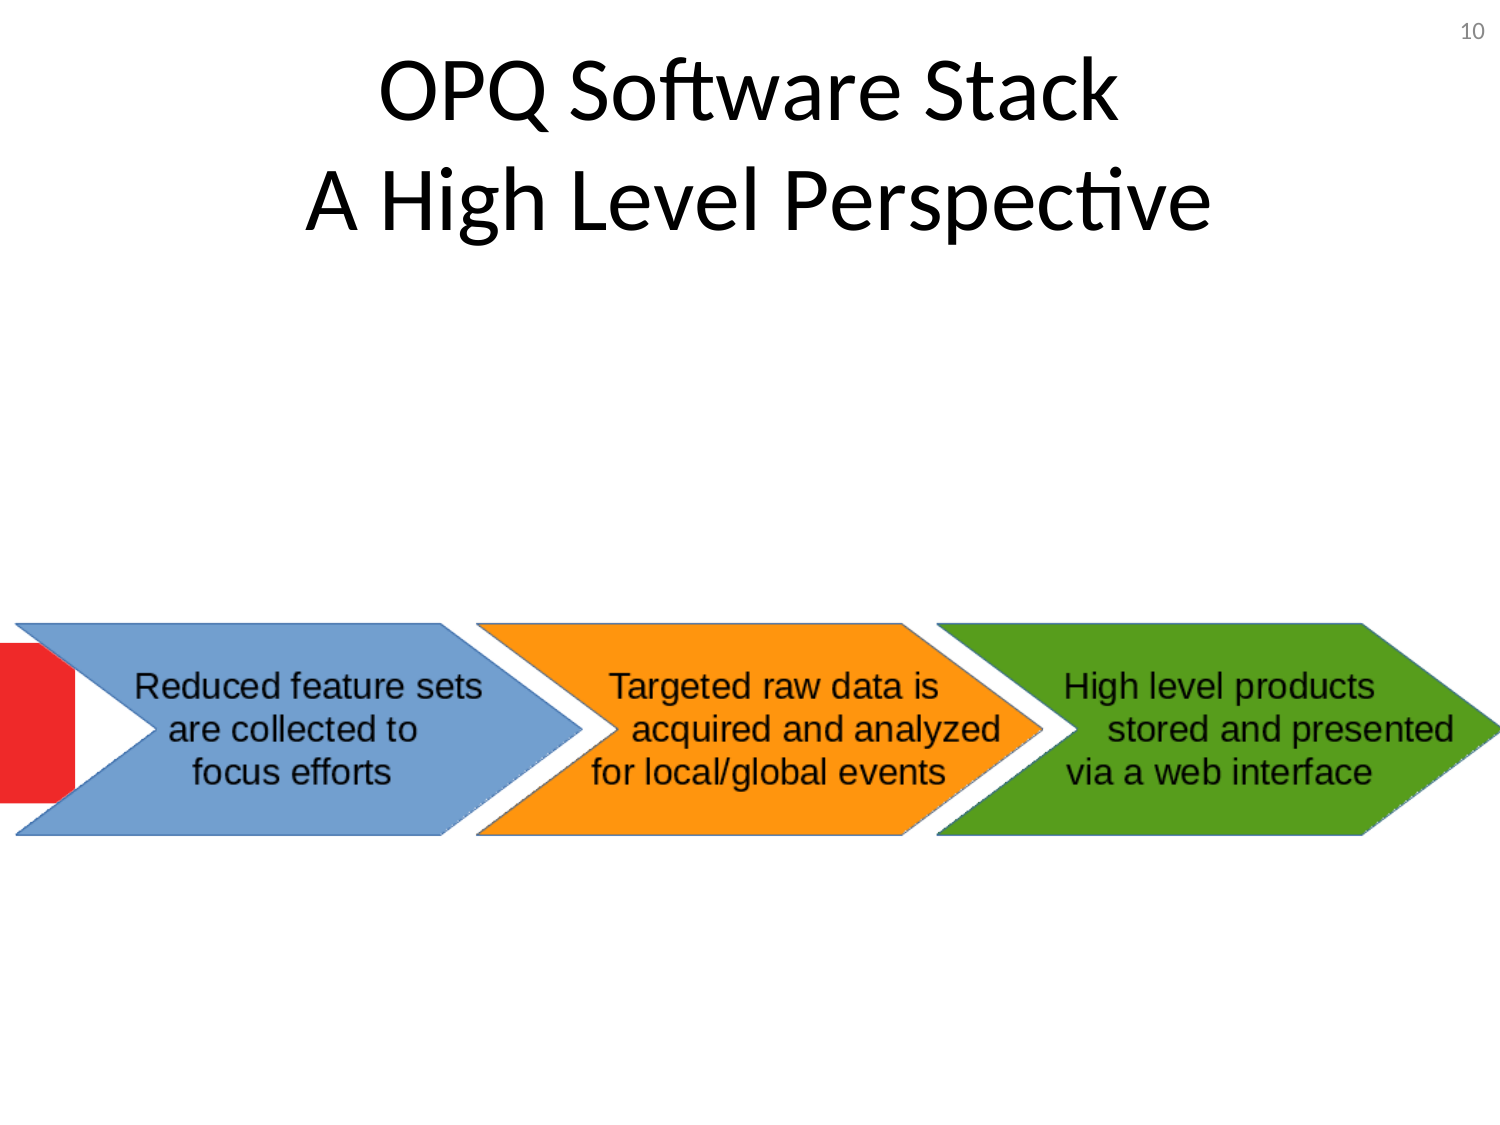

OPQ Software Stack
 A High Level Perspective